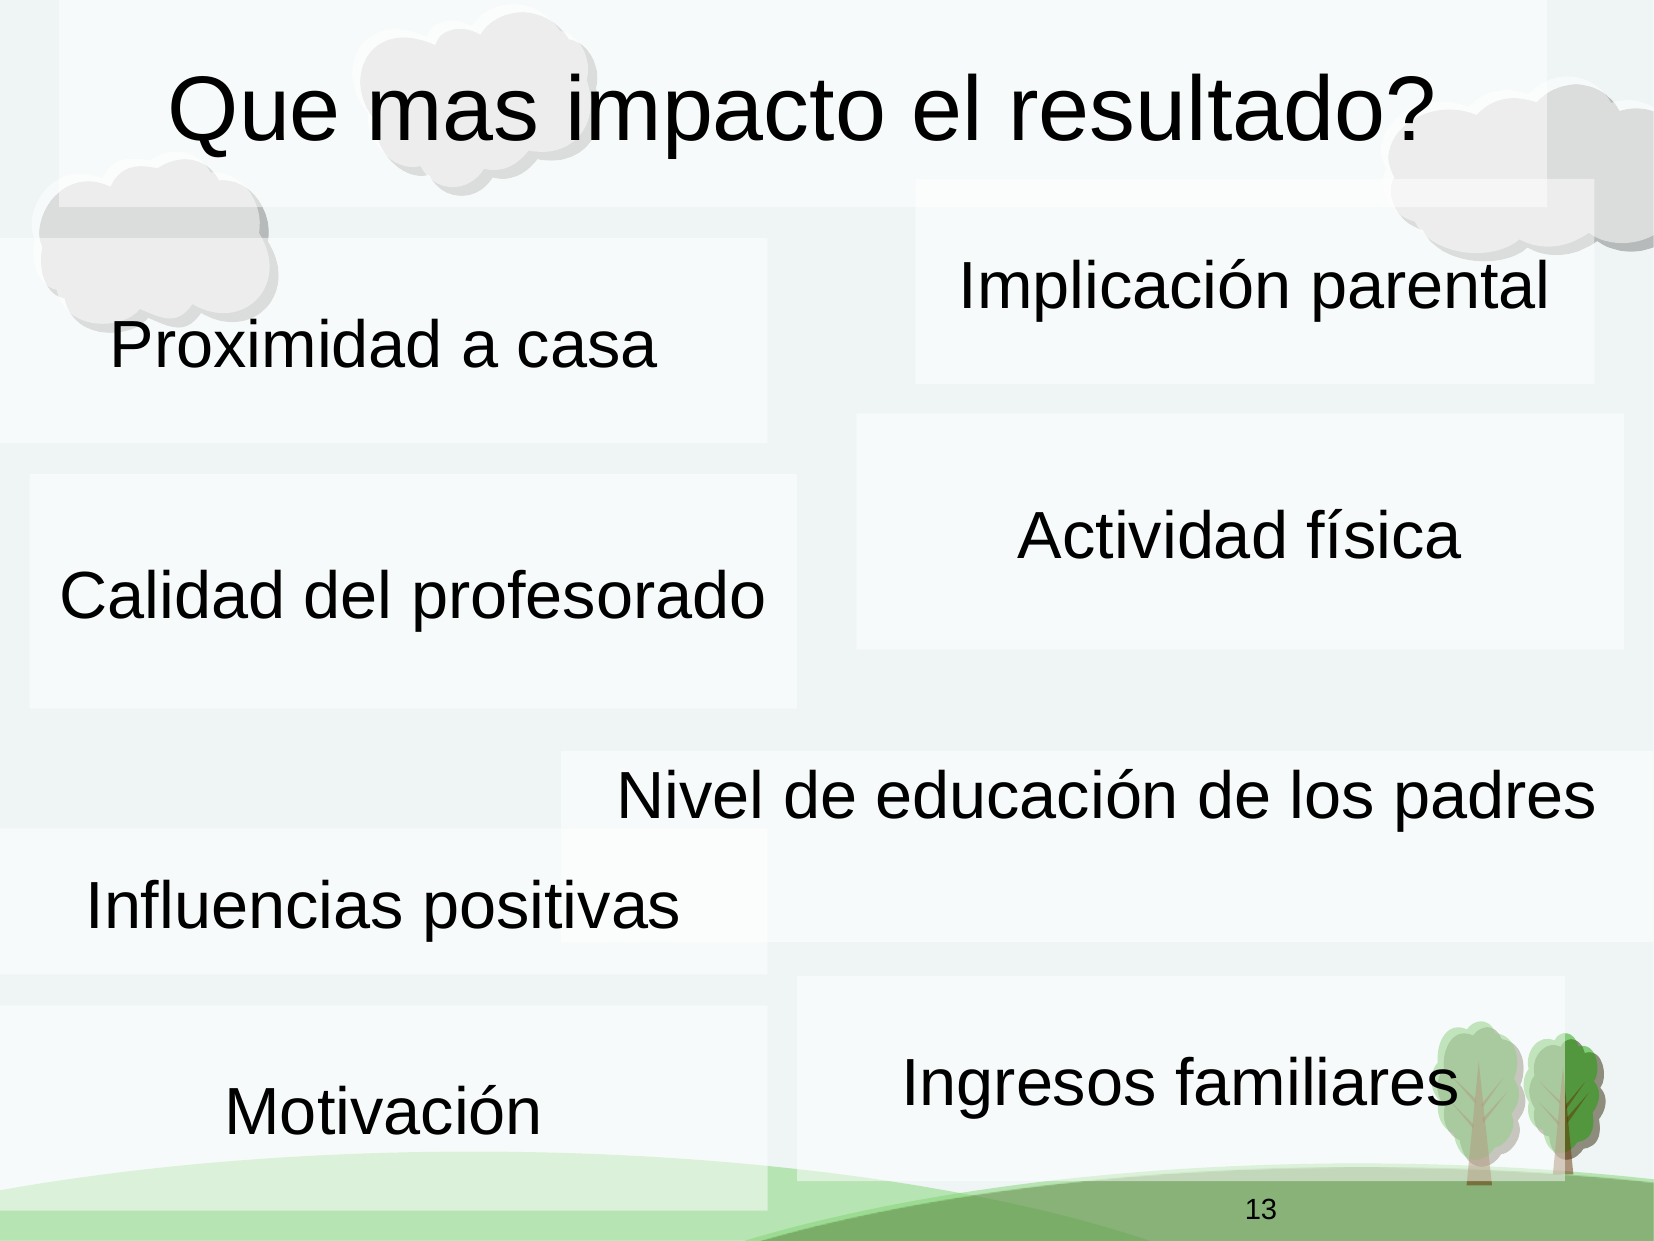

# Que mas impacto el resultado?
Implicación parental
Proximidad a casa
Actividad física
Calidad del profesorado
Nivel de educación de los padres
Influencias positivas
Ingresos familiares
Motivación